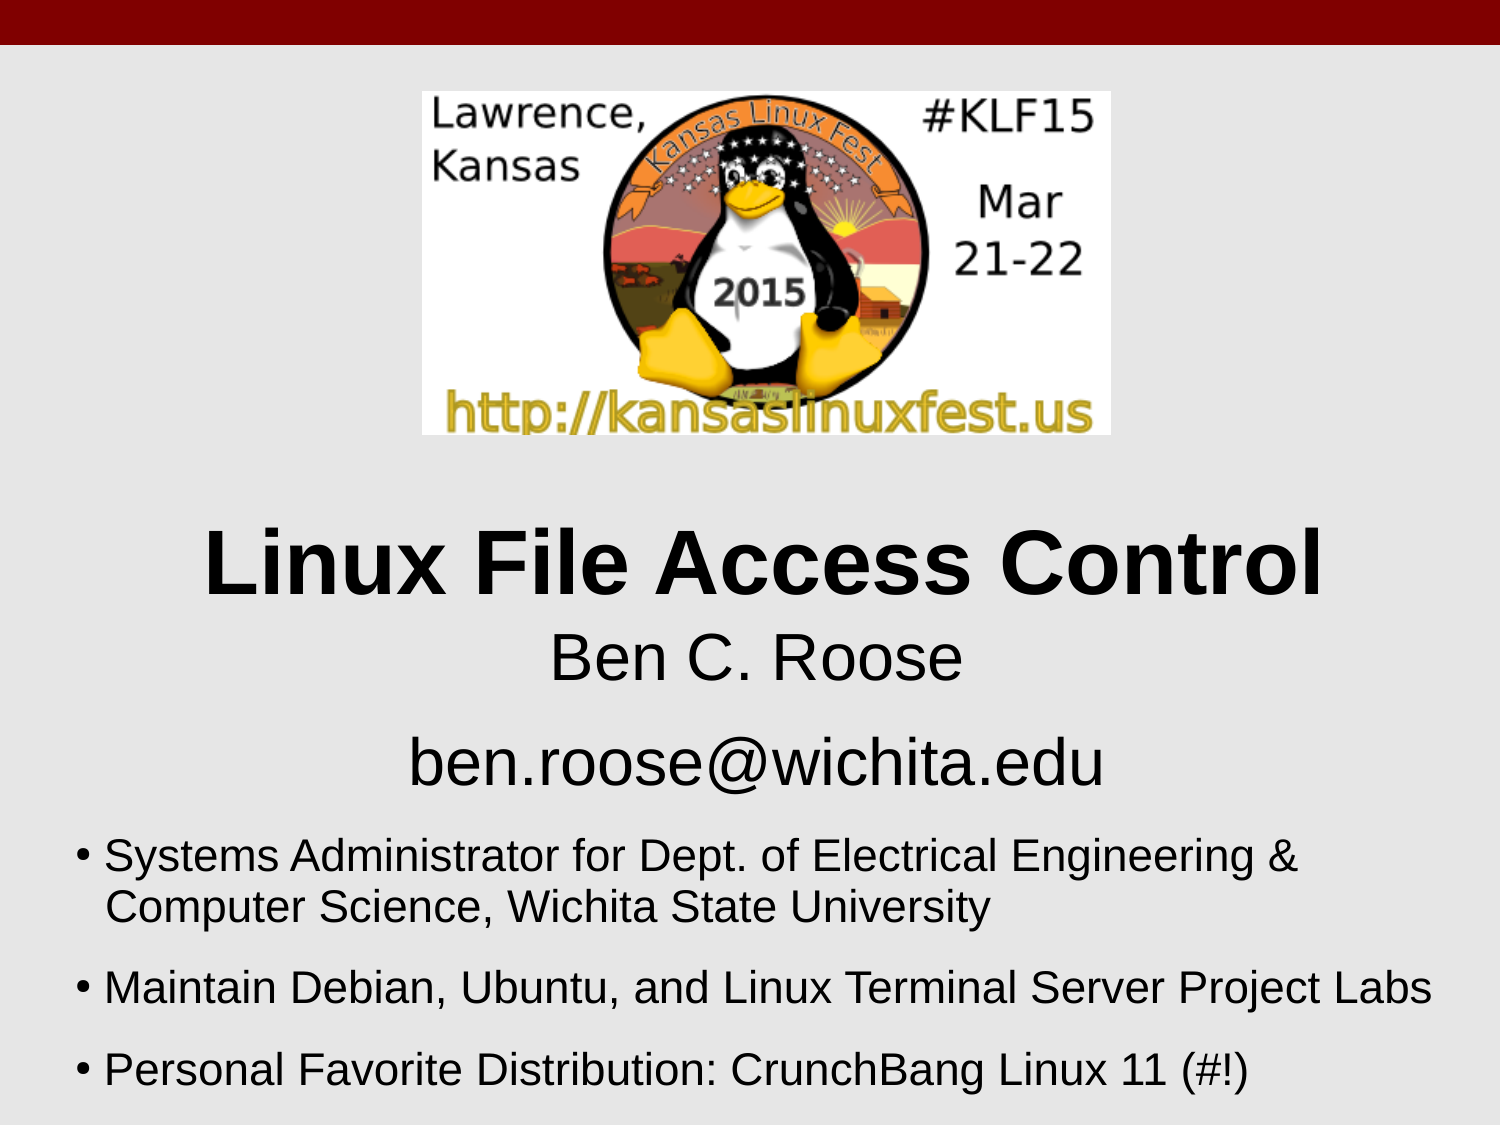

# Linux File Access Control
Ben C. Roose
ben.roose@wichita.edu
 Systems Administrator for Dept. of Electrical Engineering & Computer Science, Wichita State University
 Maintain Debian, Ubuntu, and Linux Terminal Server Project Labs
 Personal Favorite Distribution: CrunchBang Linux 11 (#!)